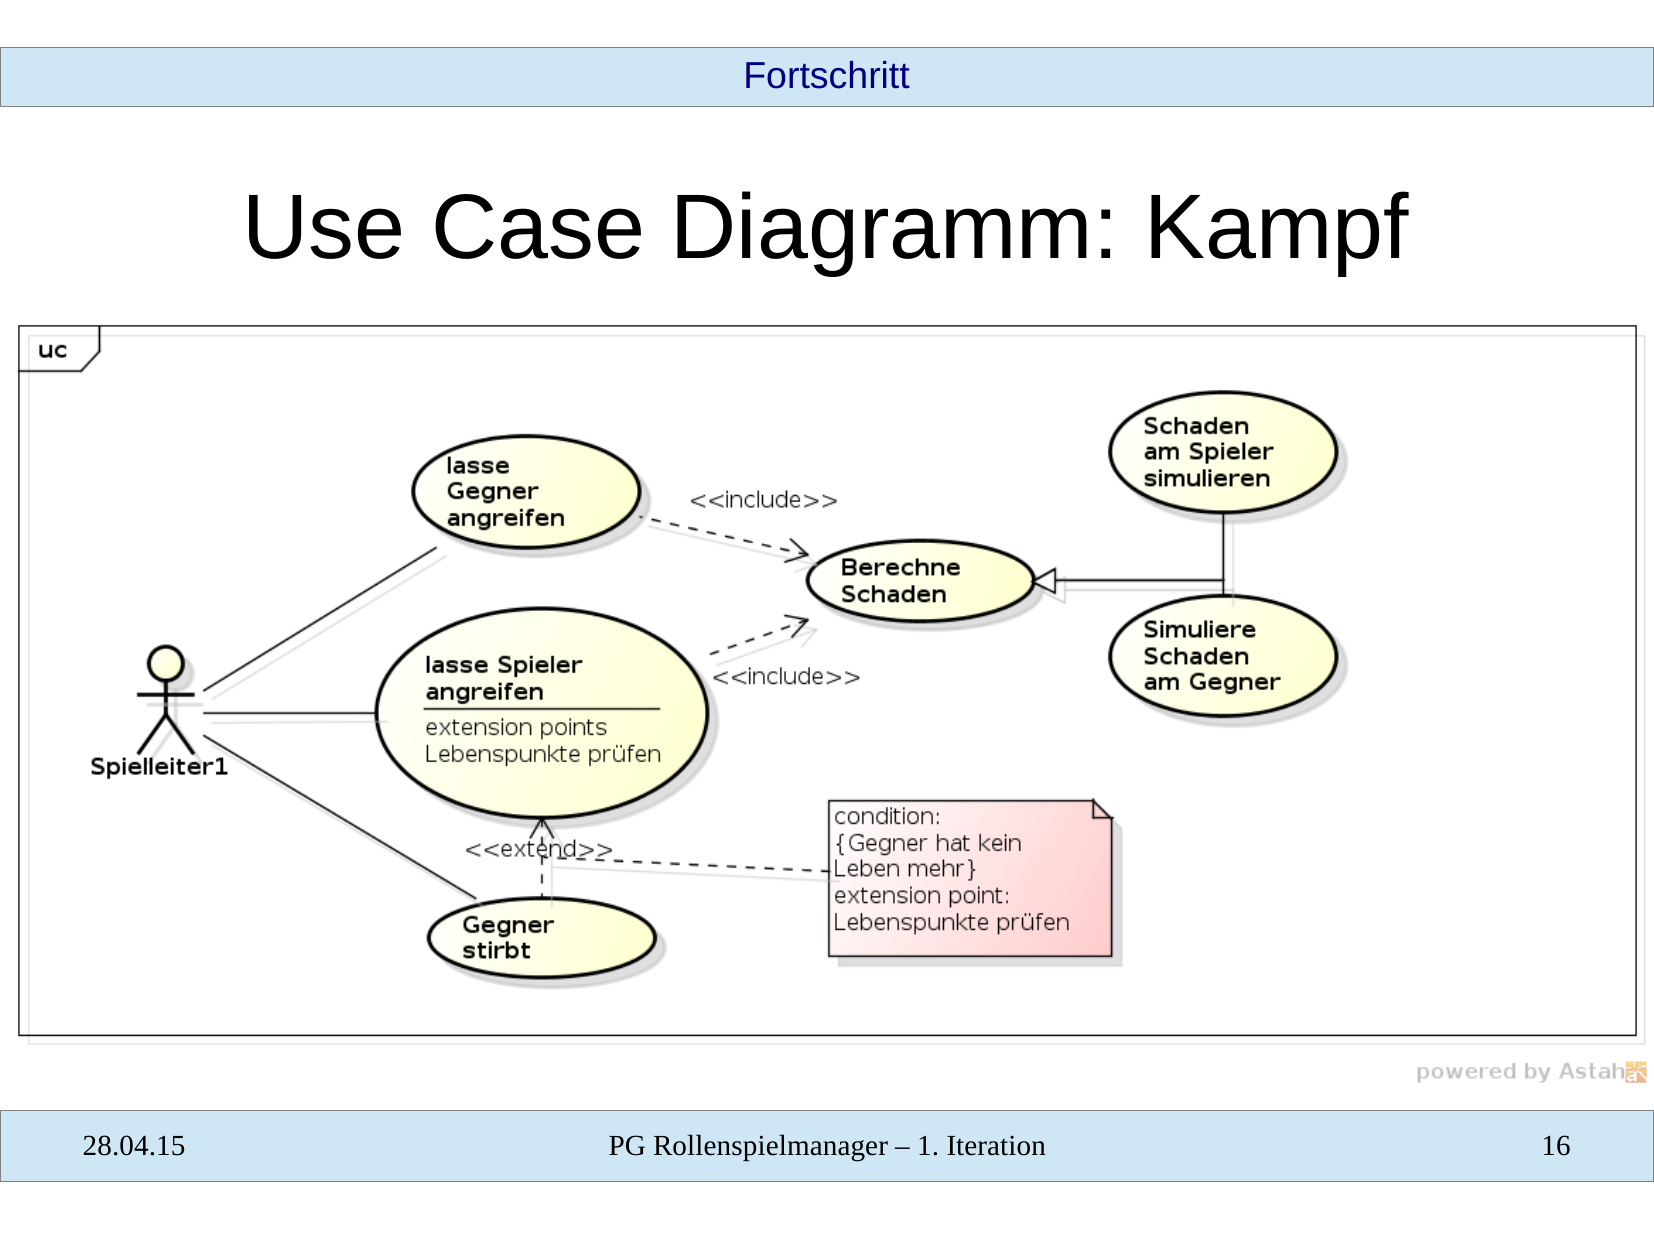

Fortschritt
# Use Case Diagramm: Kampf
28.04.15
PG Rollenspielmanager - 1. Iteration
16